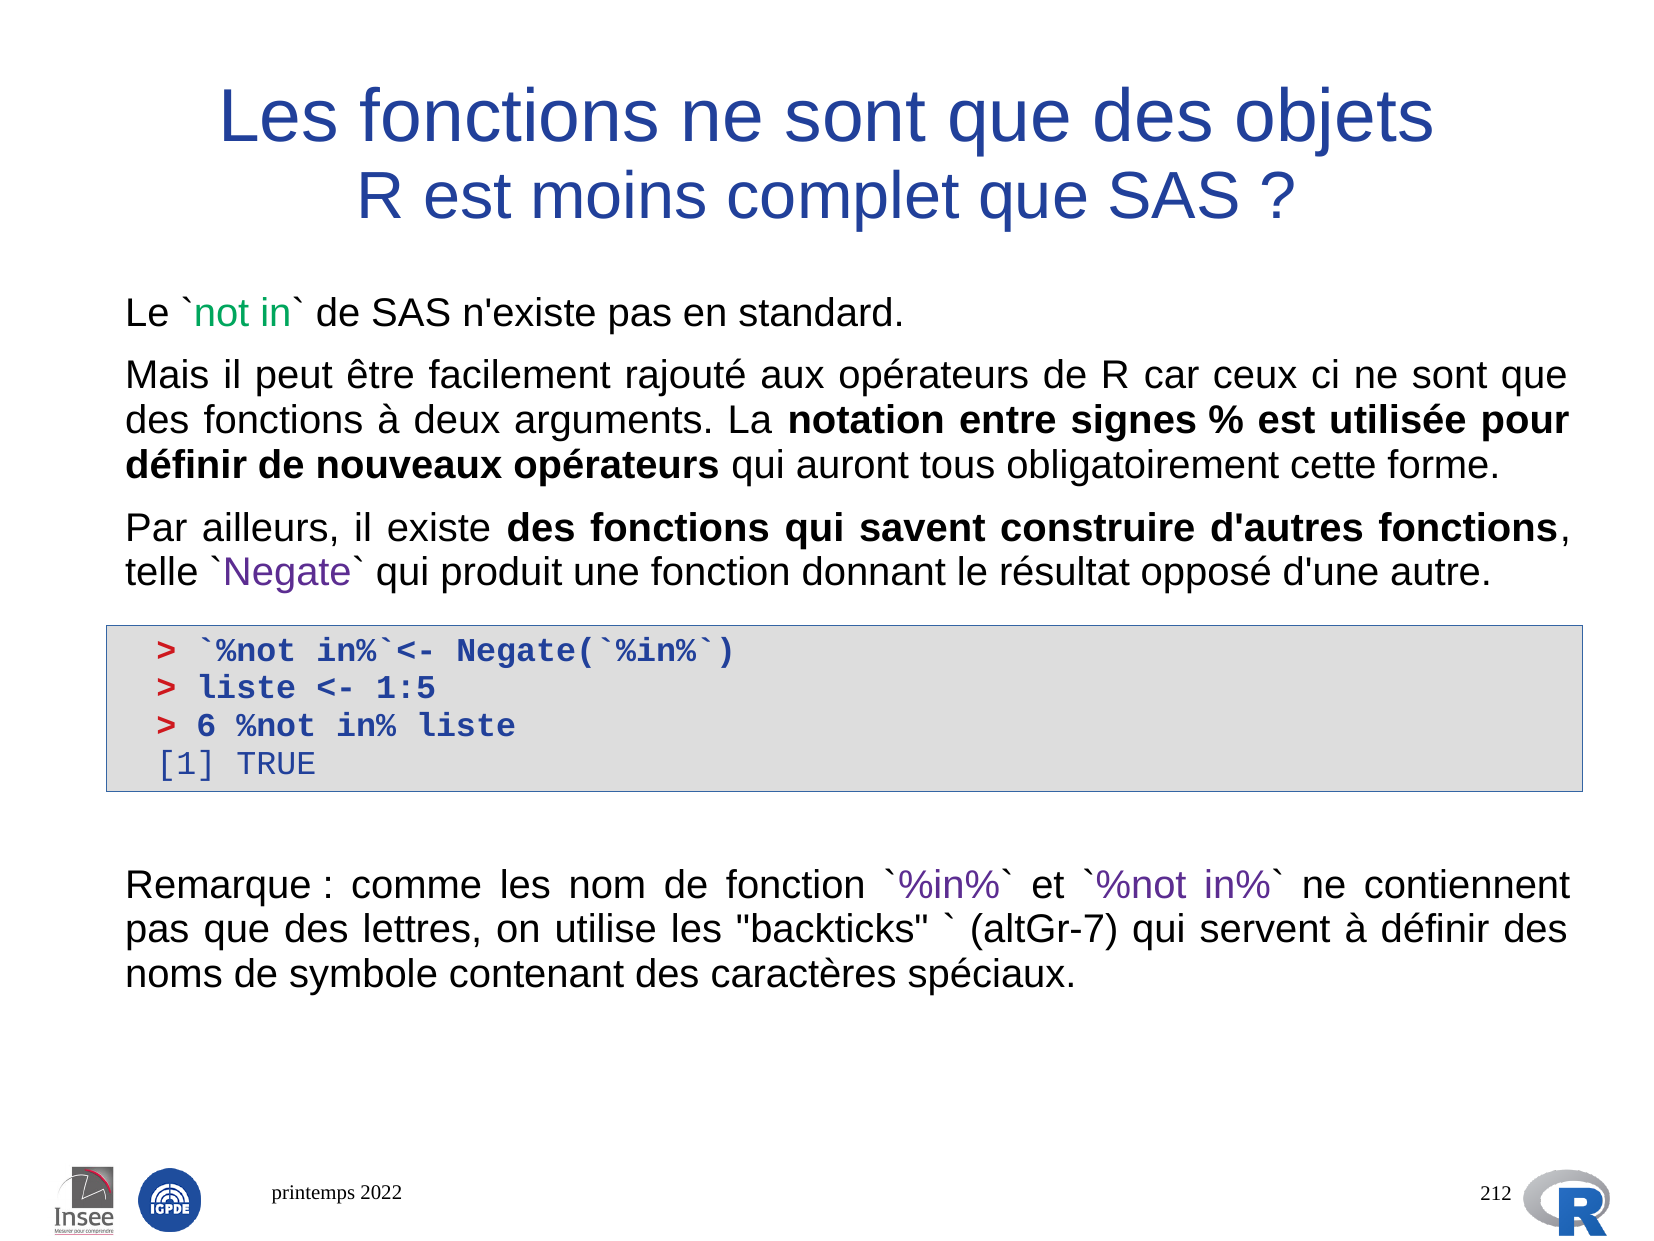

# Les fonctions ne sont que des objets R est moins complet que SAS ?
Le `not in` de SAS n'existe pas en standard.
Mais il peut être facilement rajouté aux opérateurs de R car ceux ci ne sont que des fonctions à deux arguments. La notation entre signes % est utilisée pour définir de nouveaux opérateurs qui auront tous obligatoirement cette forme.
Par ailleurs, il existe des fonctions qui savent construire d'autres fonctions, telle `Negate` qui produit une fonction donnant le résultat opposé d'une autre.
Remarque : comme les nom de fonction `%in%` et `%not in%` ne contiennent pas que des lettres, on utilise les "backticks" ` (altGr-7) qui servent à définir des noms de symbole contenant des caractères spéciaux.
> `%not in%`<- Negate(`%in%`)
> liste <- 1:5
> 6 %not in% liste
[1] TRUE
printemps 2022
212